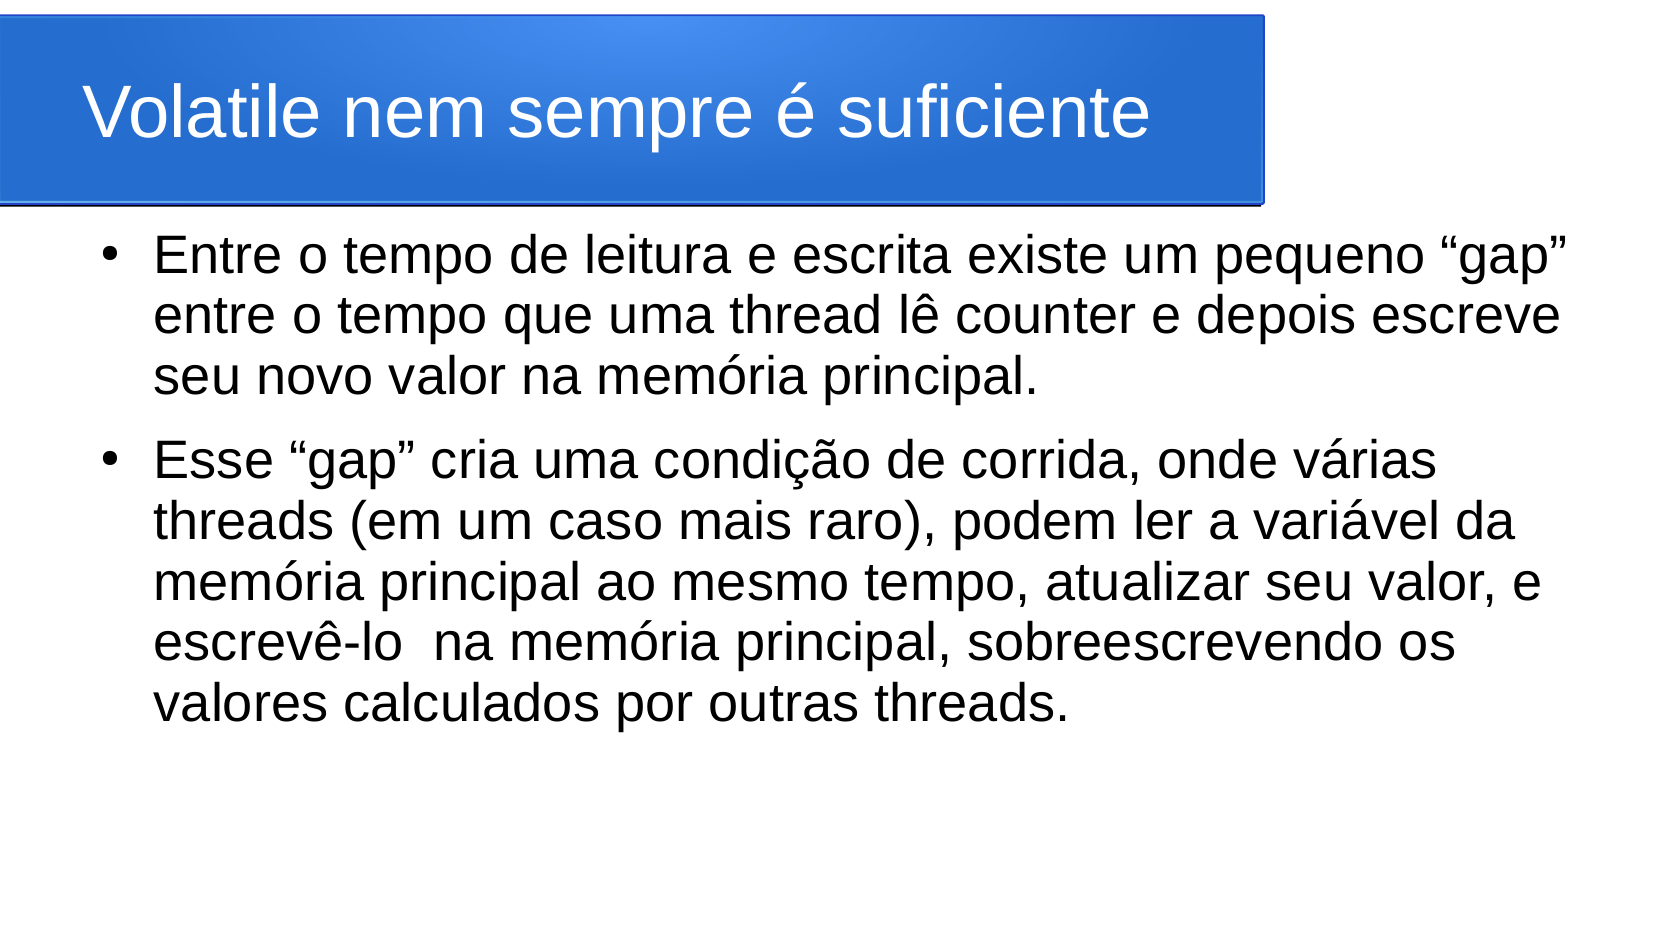

# Volatile nem sempre é suficiente
Entre o tempo de leitura e escrita existe um pequeno “gap” entre o tempo que uma thread lê counter e depois escreve seu novo valor na memória principal.
Esse “gap” cria uma condição de corrida, onde várias threads (em um caso mais raro), podem ler a variável da memória principal ao mesmo tempo, atualizar seu valor, e escrevê-lo na memória principal, sobreescrevendo os valores calculados por outras threads.